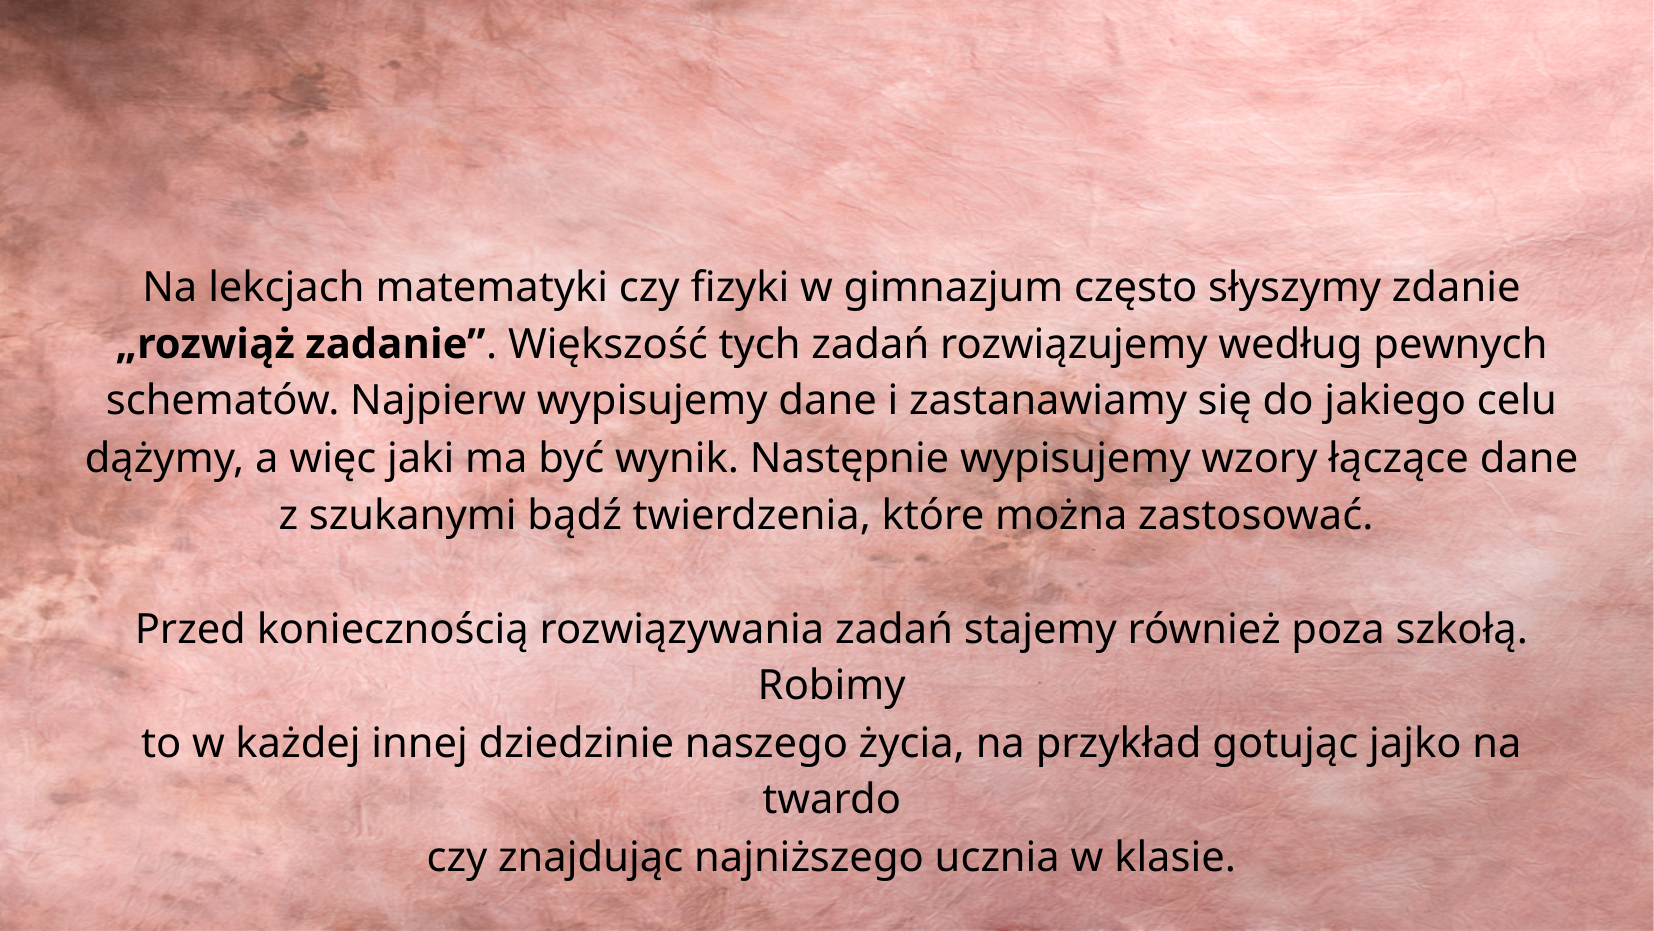

Na lekcjach matematyki czy fizyki w gimnazjum często słyszymy zdanie „rozwiąż zadanie”. Większość tych zadań rozwiązujemy według pewnych schematów. Najpierw wypisujemy dane i zastanawiamy się do jakiego celu dążymy, a więc jaki ma być wynik. Następnie wypisujemy wzory łączące dane z szukanymi bądź twierdzenia, które można zastosować.
Przed koniecznością rozwiązywania zadań stajemy również poza szkołą. Robimy
to w każdej innej dziedzinie naszego życia, na przykład gotując jajko na twardo
czy znajdując najniższego ucznia w klasie.
Również przy takim typie zadań musimy określić dane i warunki, które muszą one spełniać. Formułujemy także wynik, który pragniemy uzyskać.